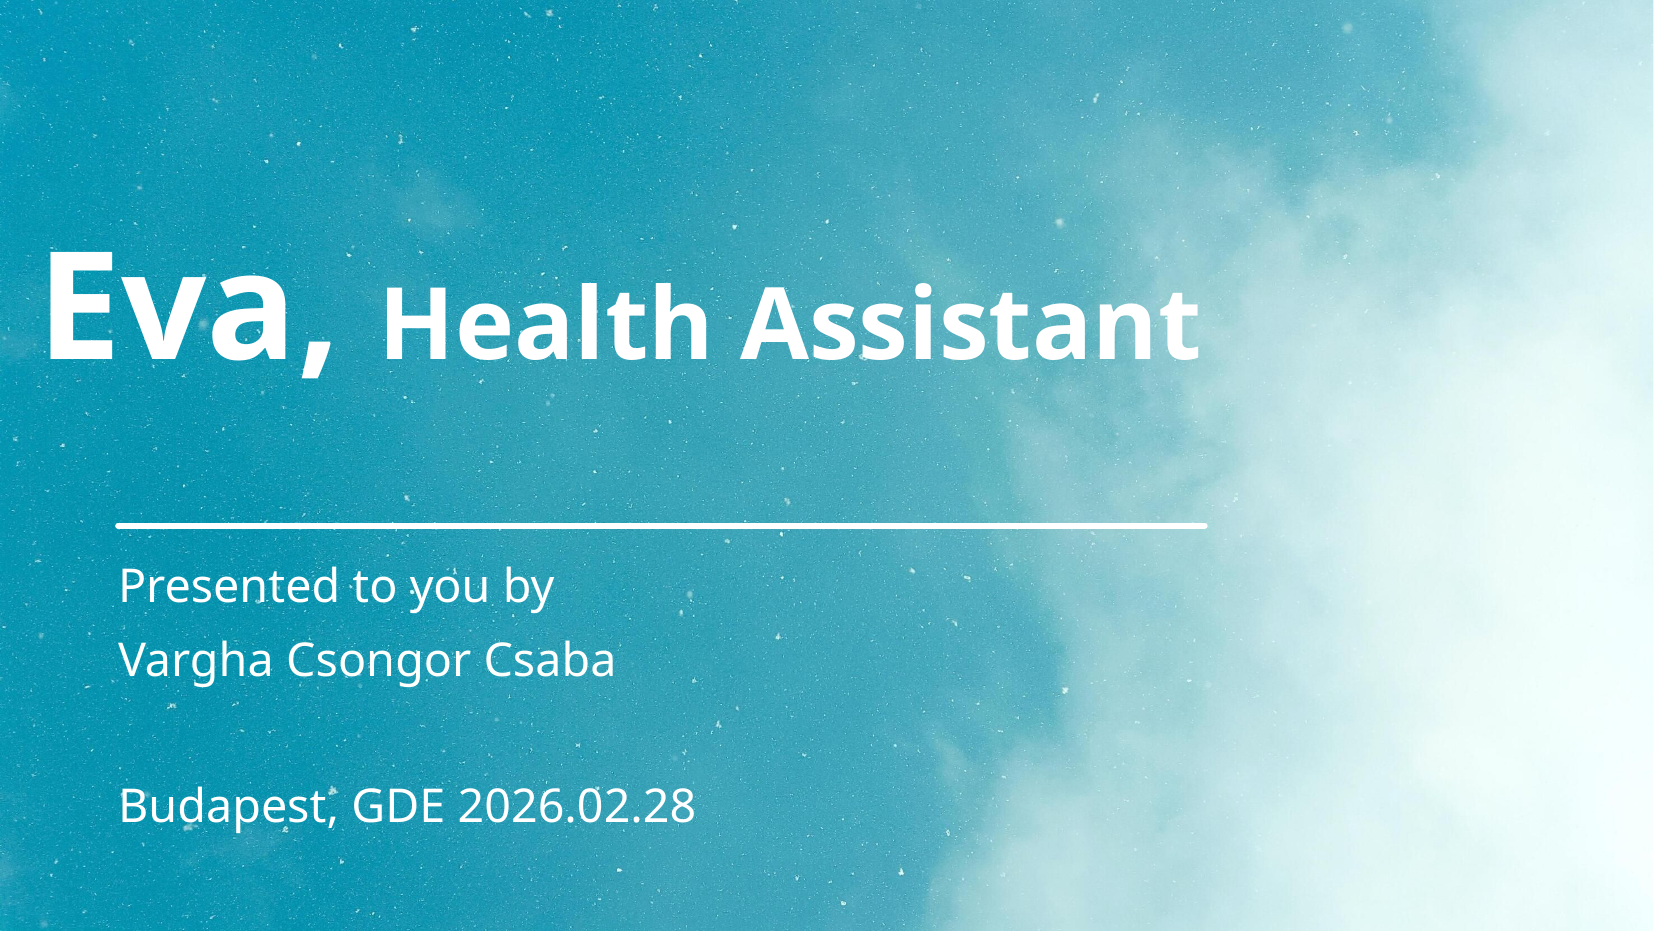

# Eva, Health Assistant
Presented to you by
Vargha Csongor Csaba
Budapest, GDE 2026.02.28